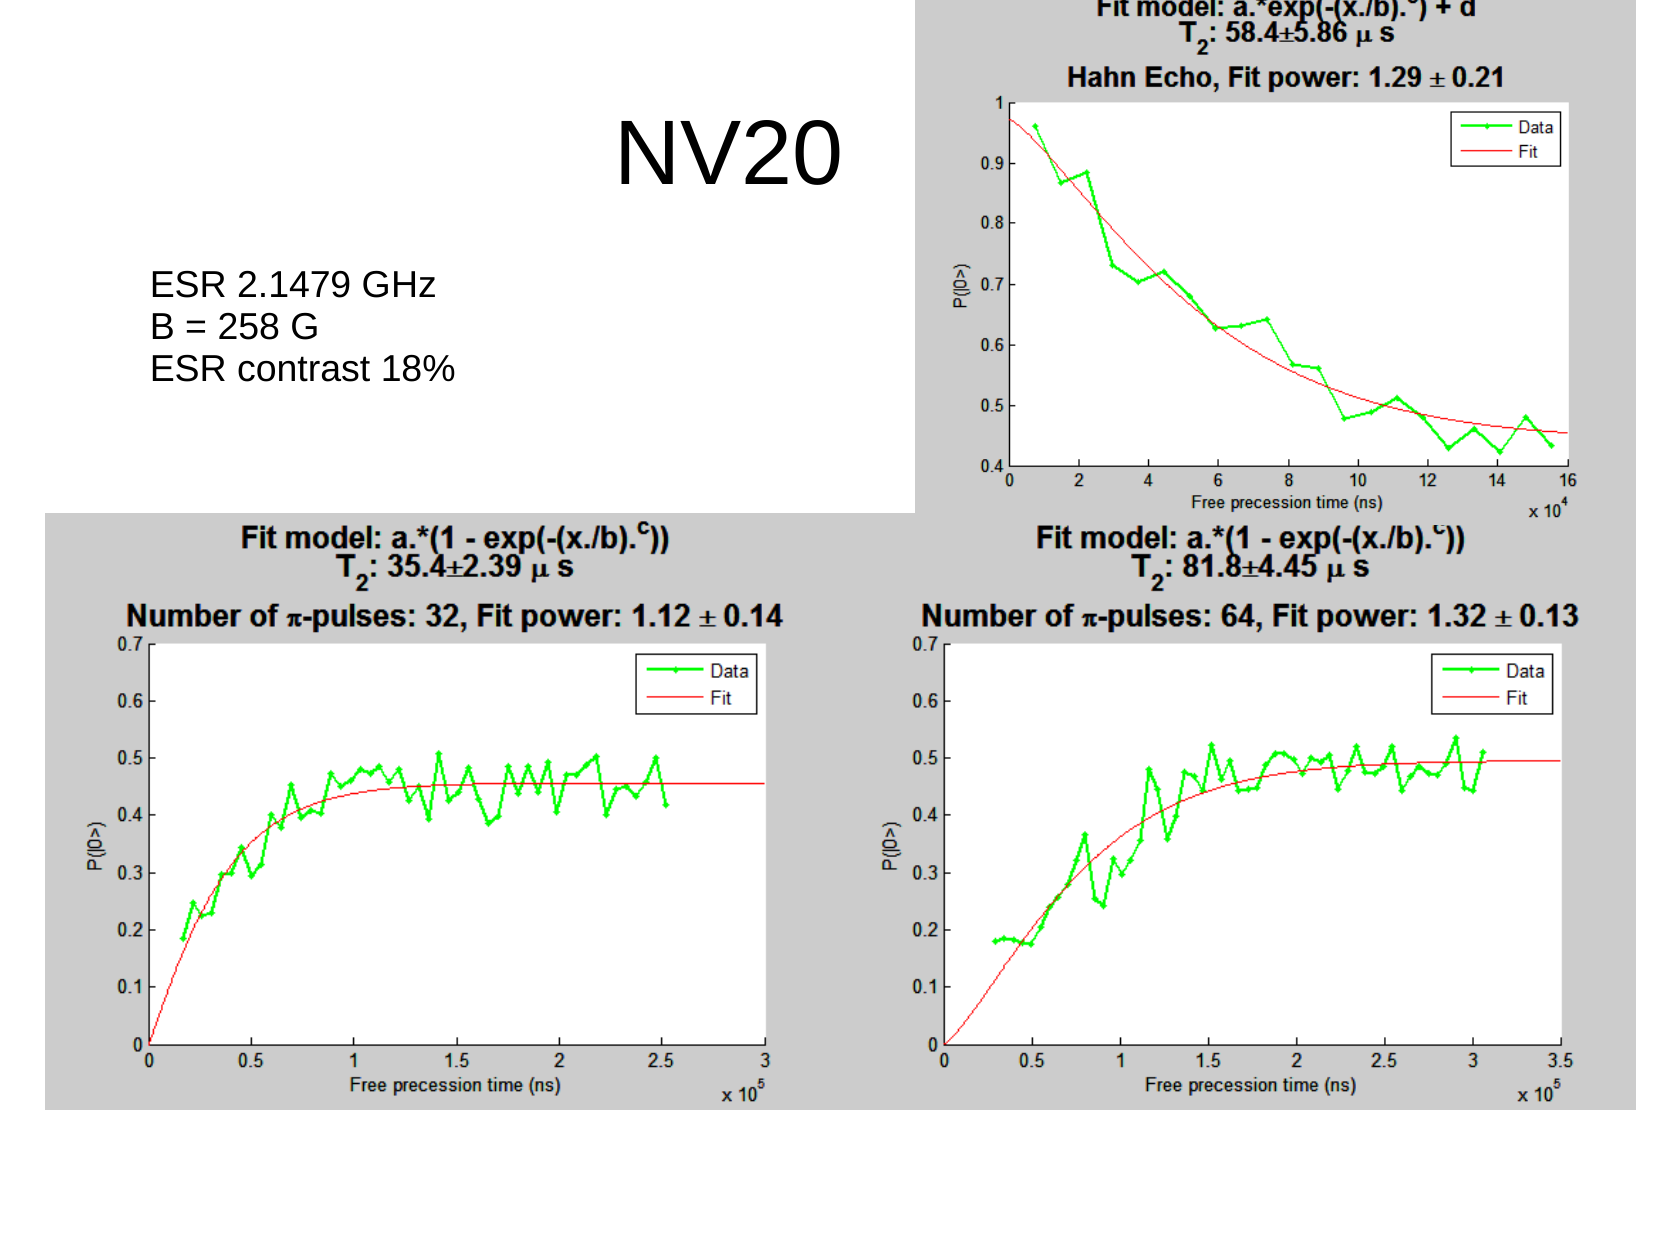

# NV20
ESR 2.1479 GHz
B = 258 G
ESR contrast 18%